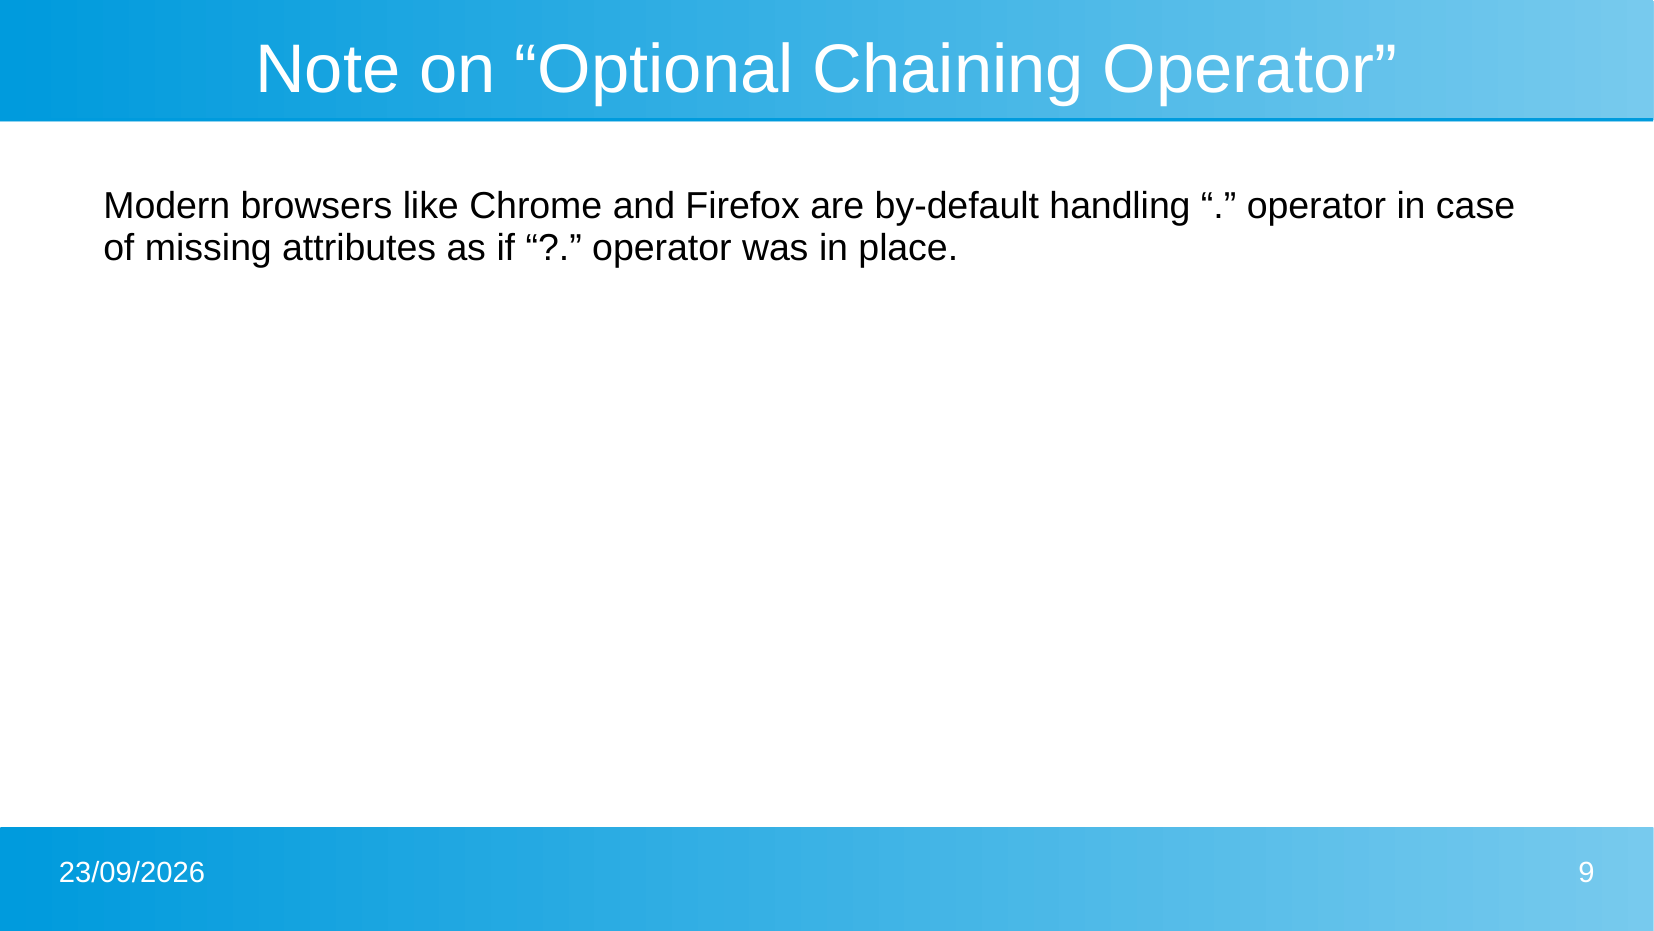

# Note on “Optional Chaining Operator”
Modern browsers like Chrome and Firefox are by-default handling “.” operator in case of missing attributes as if “?.” operator was in place.
9